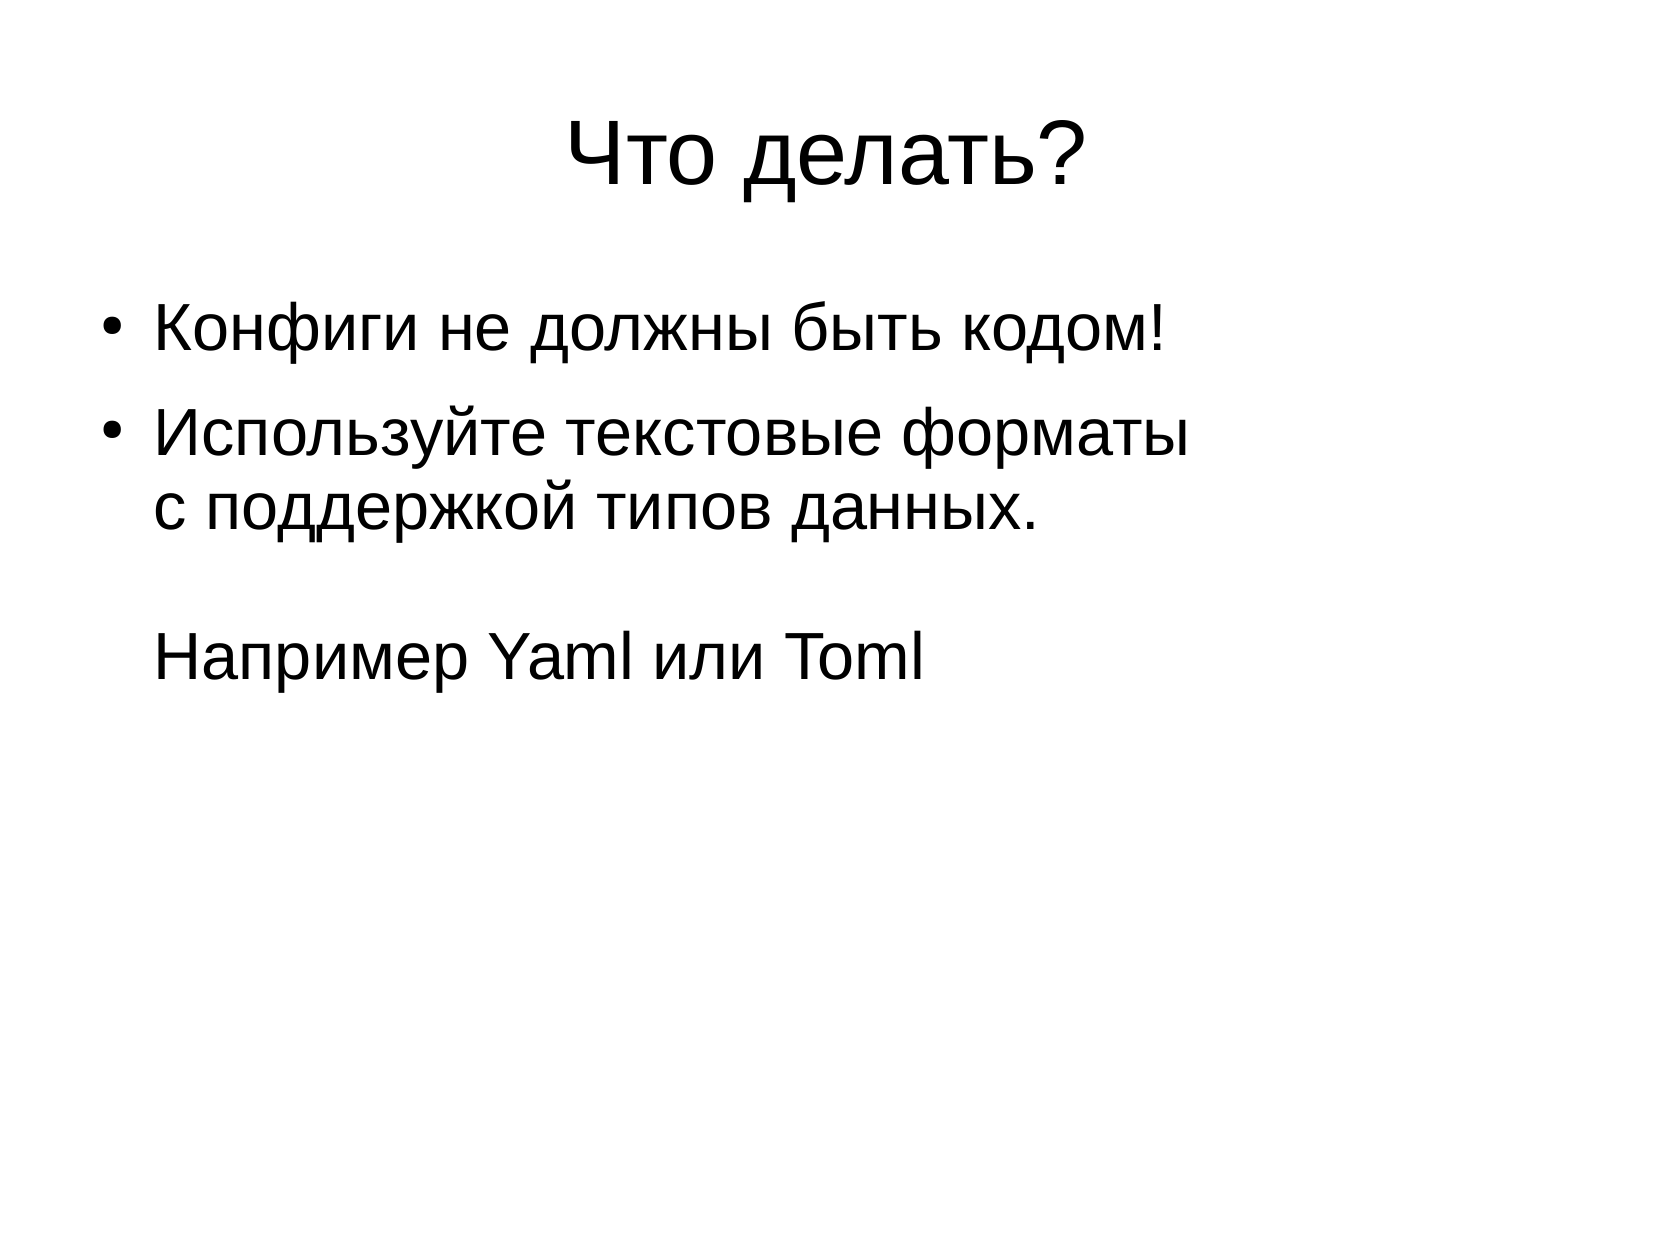

# Что делать?
Конфиги не должны быть кодом!
Используйте текстовые форматы
с поддержкой типов данных.
Например Yaml или Toml